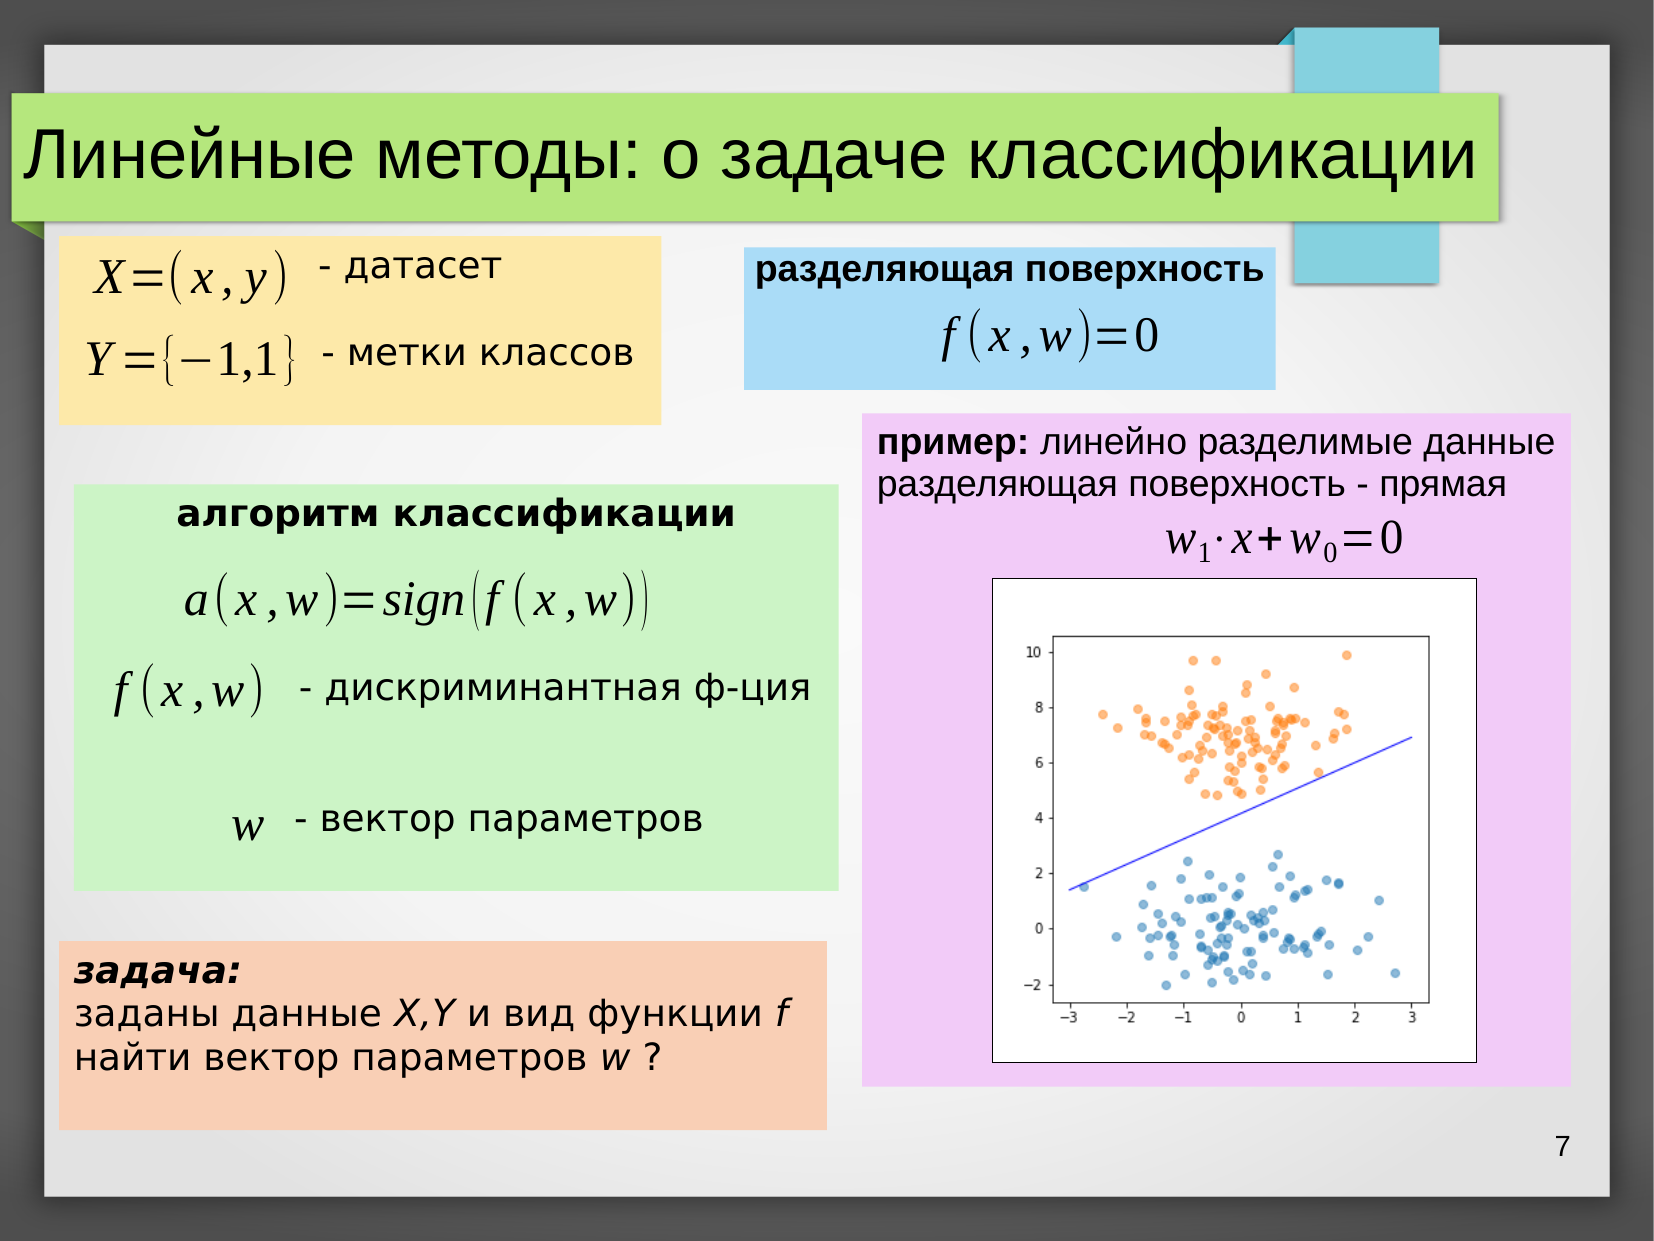

# Линейные методы: о задаче классификации
 - датасет
- метки классов
разделяющая поверхность
пример: линейно разделимые данные
разделяющая поверхность - прямая
алгоритм классификации
- дискриминантная ф-ция
- вектор параметров
задача:
заданы данные X,Y и вид функции f
найти вектор параметров w ?
7